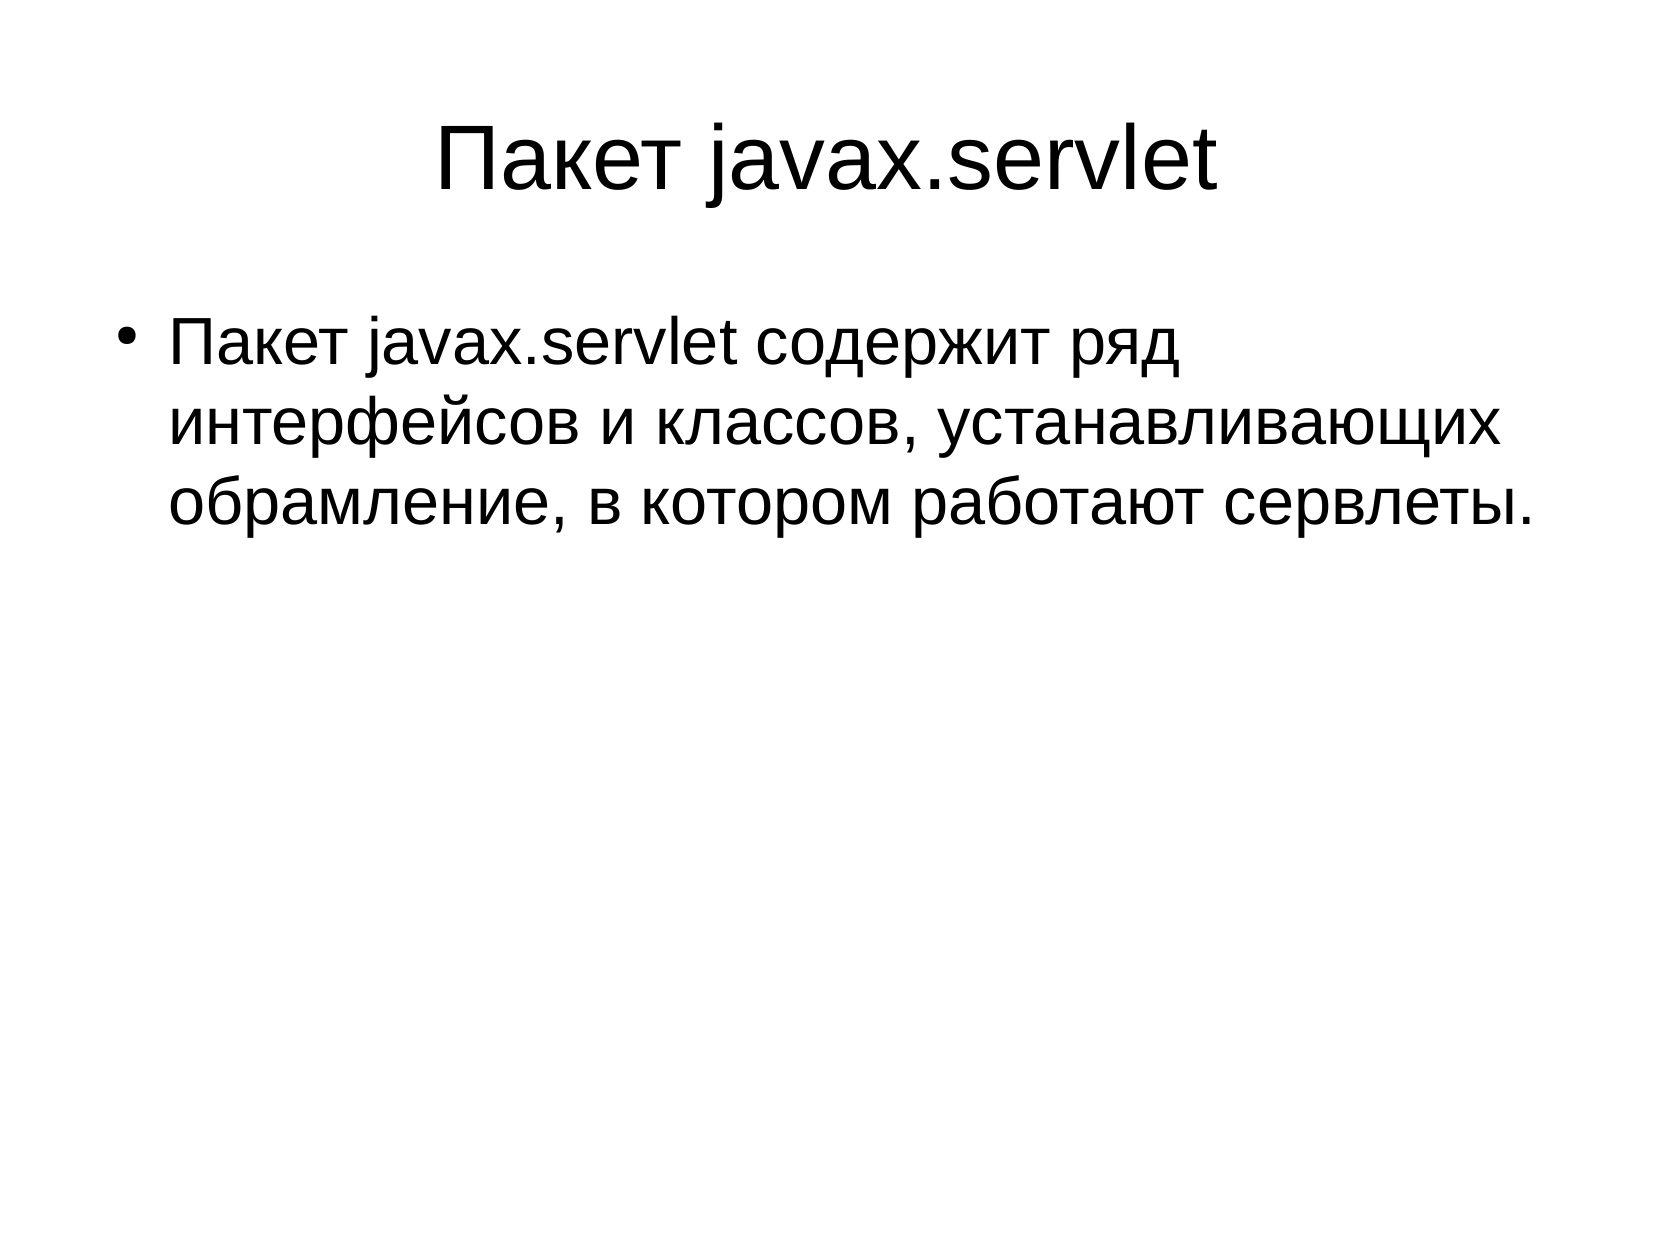

# Пакет javax.servlet
Пакет javax.servlet содержит ряд интерфейсов и классов, устанавливающих обрамление, в котором работают сервлеты.